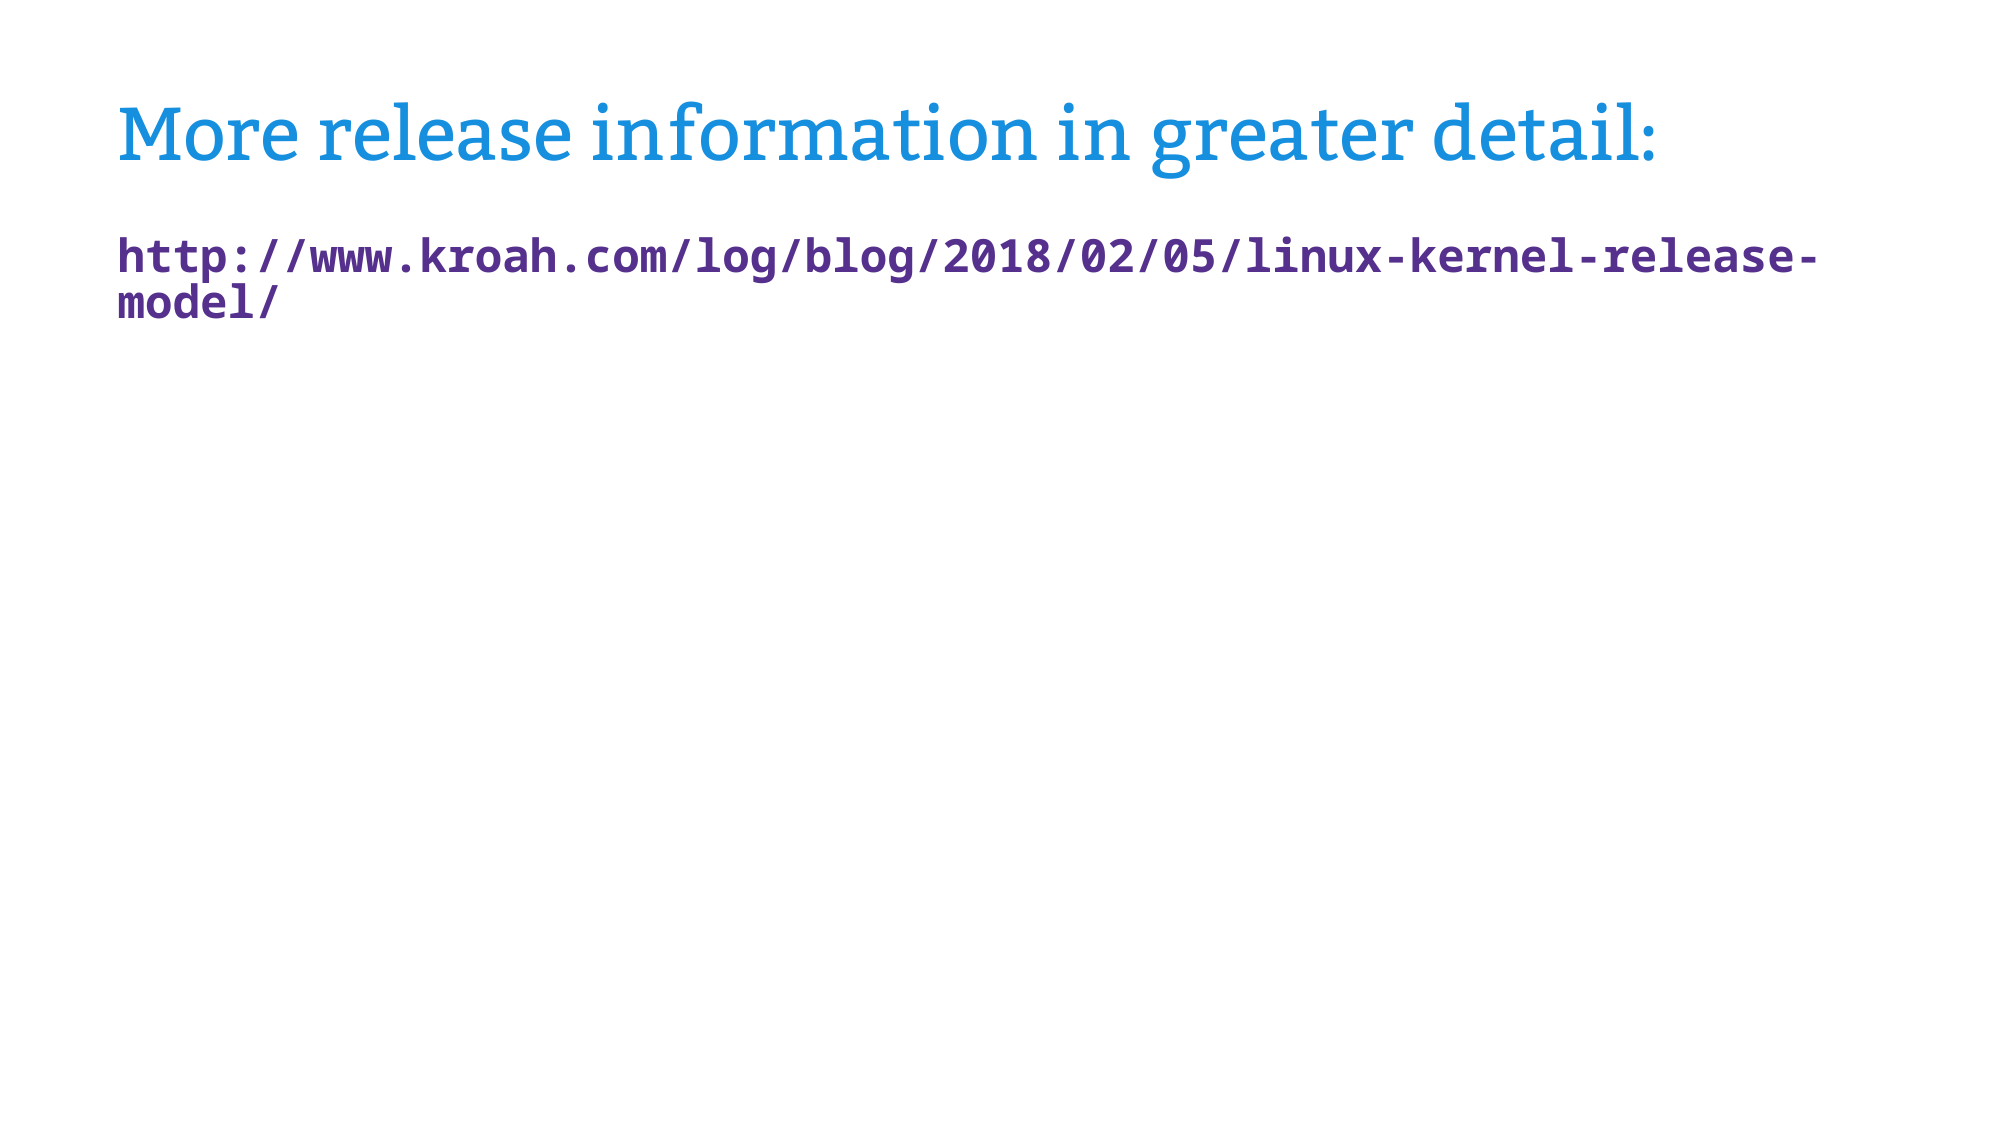

# More release information in greater detail:
http://www.kroah.com/log/blog/2018/02/05/linux-kernel-release-model/